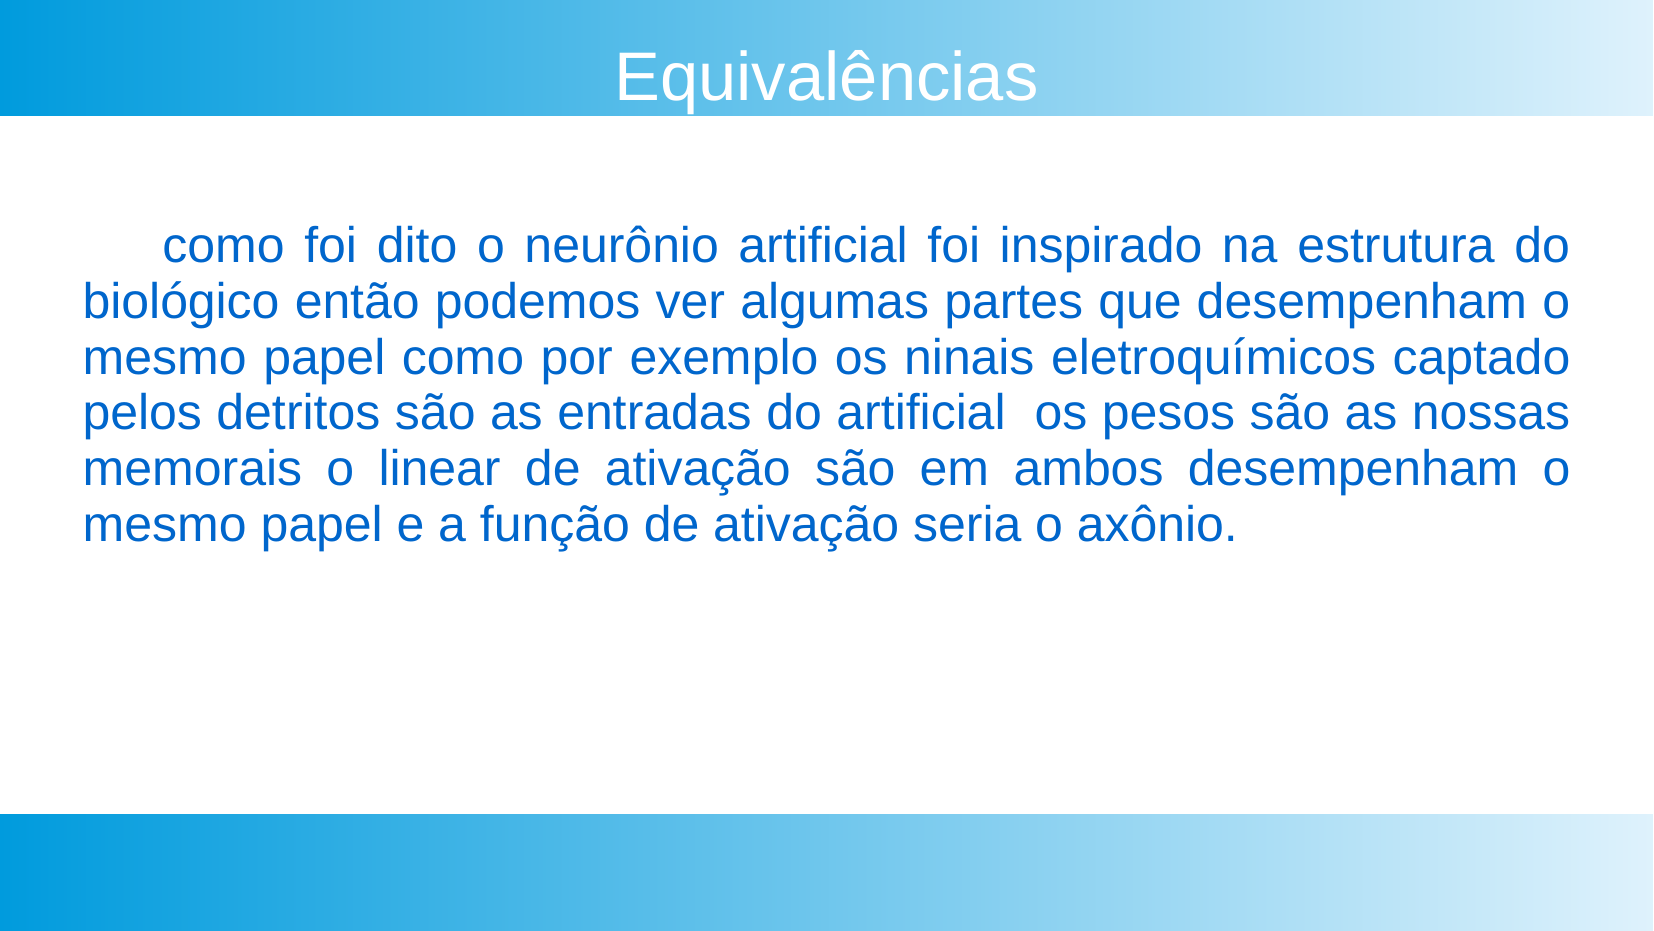

# Equivalências
 	como foi dito o neurônio artificial foi inspirado na estrutura do biológico então podemos ver algumas partes que desempenham o mesmo papel como por exemplo os ninais eletroquímicos captado pelos detritos são as entradas do artificial os pesos são as nossas memorais o linear de ativação são em ambos desempenham o mesmo papel e a função de ativação seria o axônio.